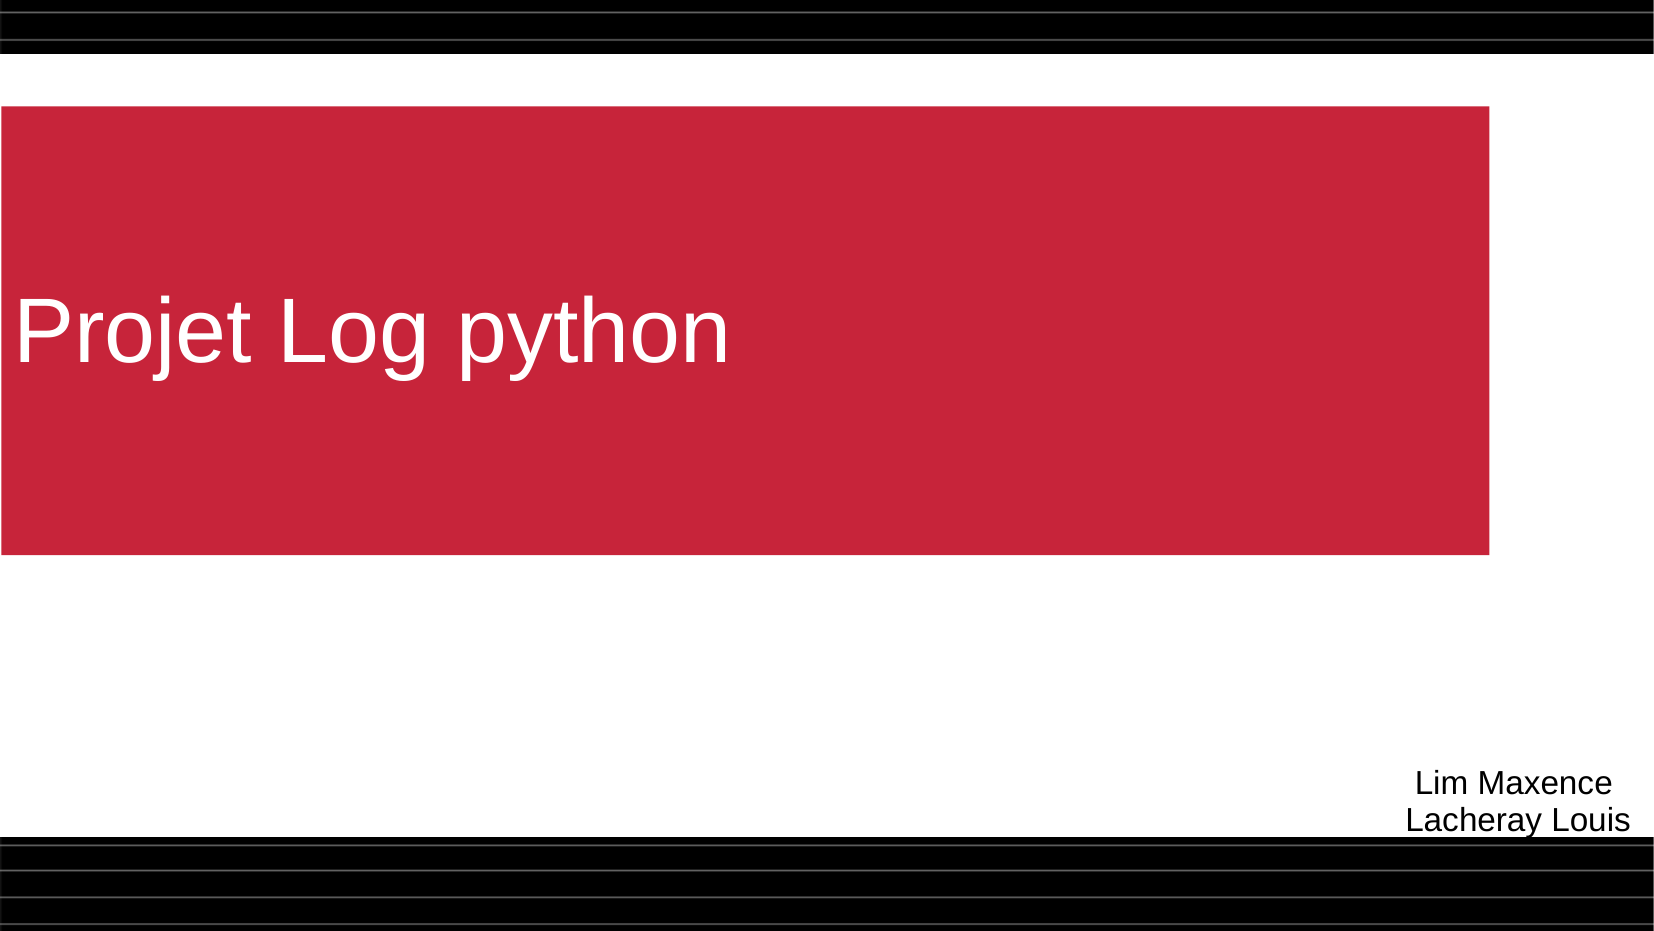

# Projet Log python
Lim Maxence
Lacheray Louis